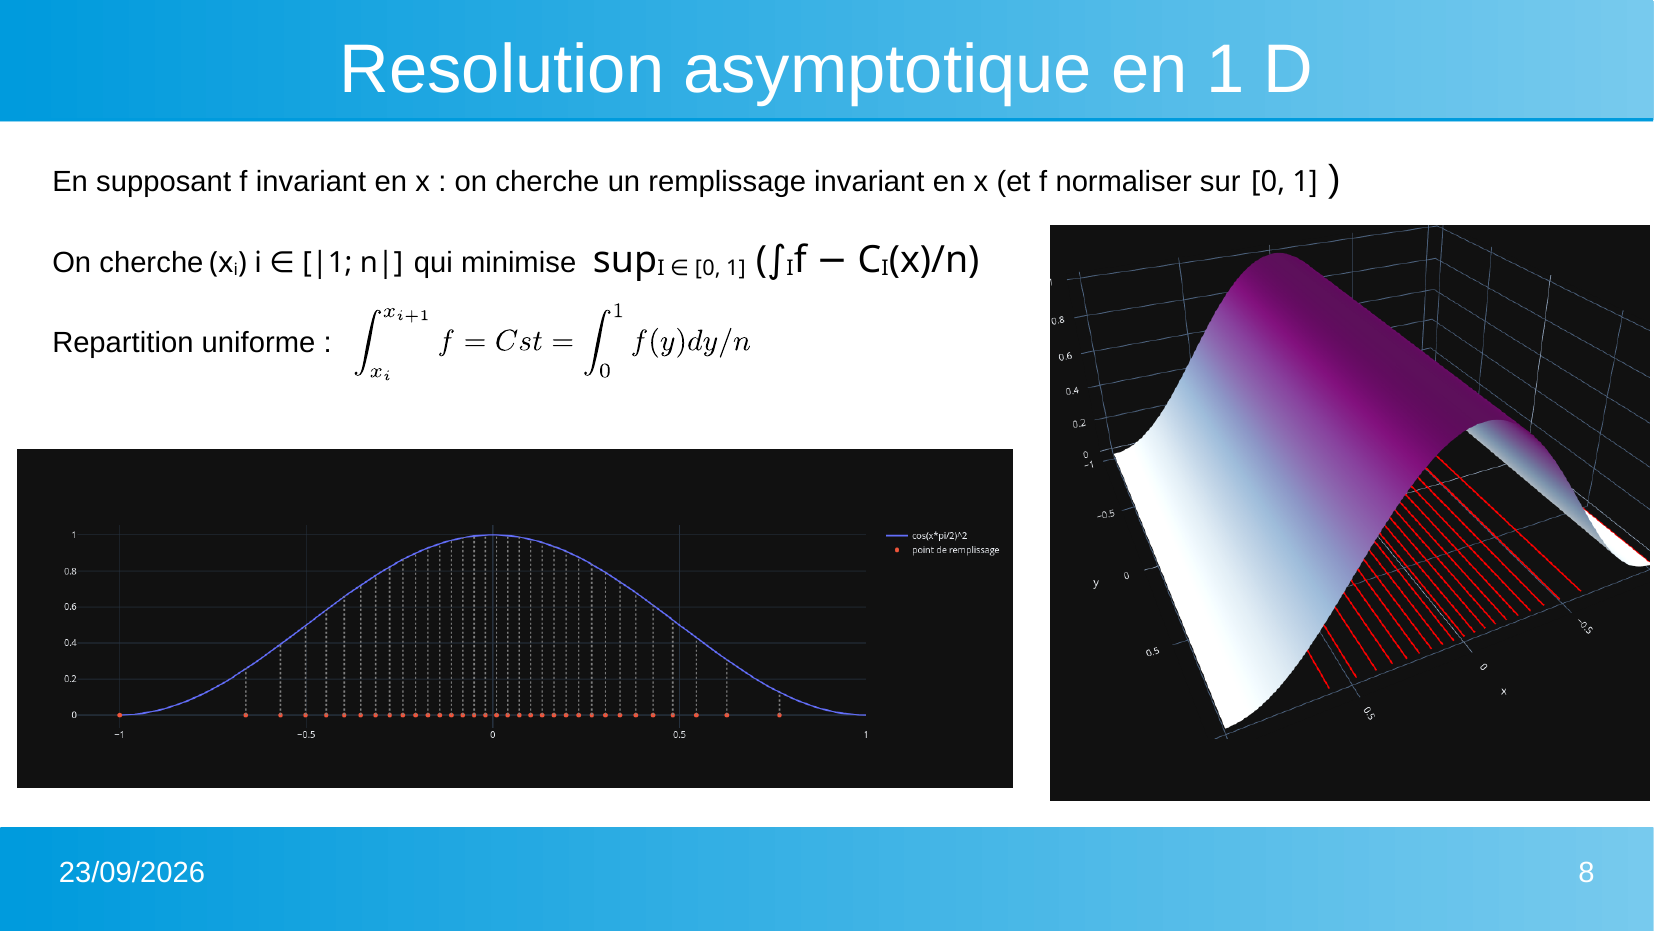

# Resolution asymptotique en 1 D
En supposant f invariant en x : on cherche un remplissage invariant en x (et f normaliser sur [0, 1] )
On cherche (xi) i ∈ [|1; n|] qui minimise supI ∈ [0, 1] (∫If − CI(x)/n)
Repartition uniforme :
8